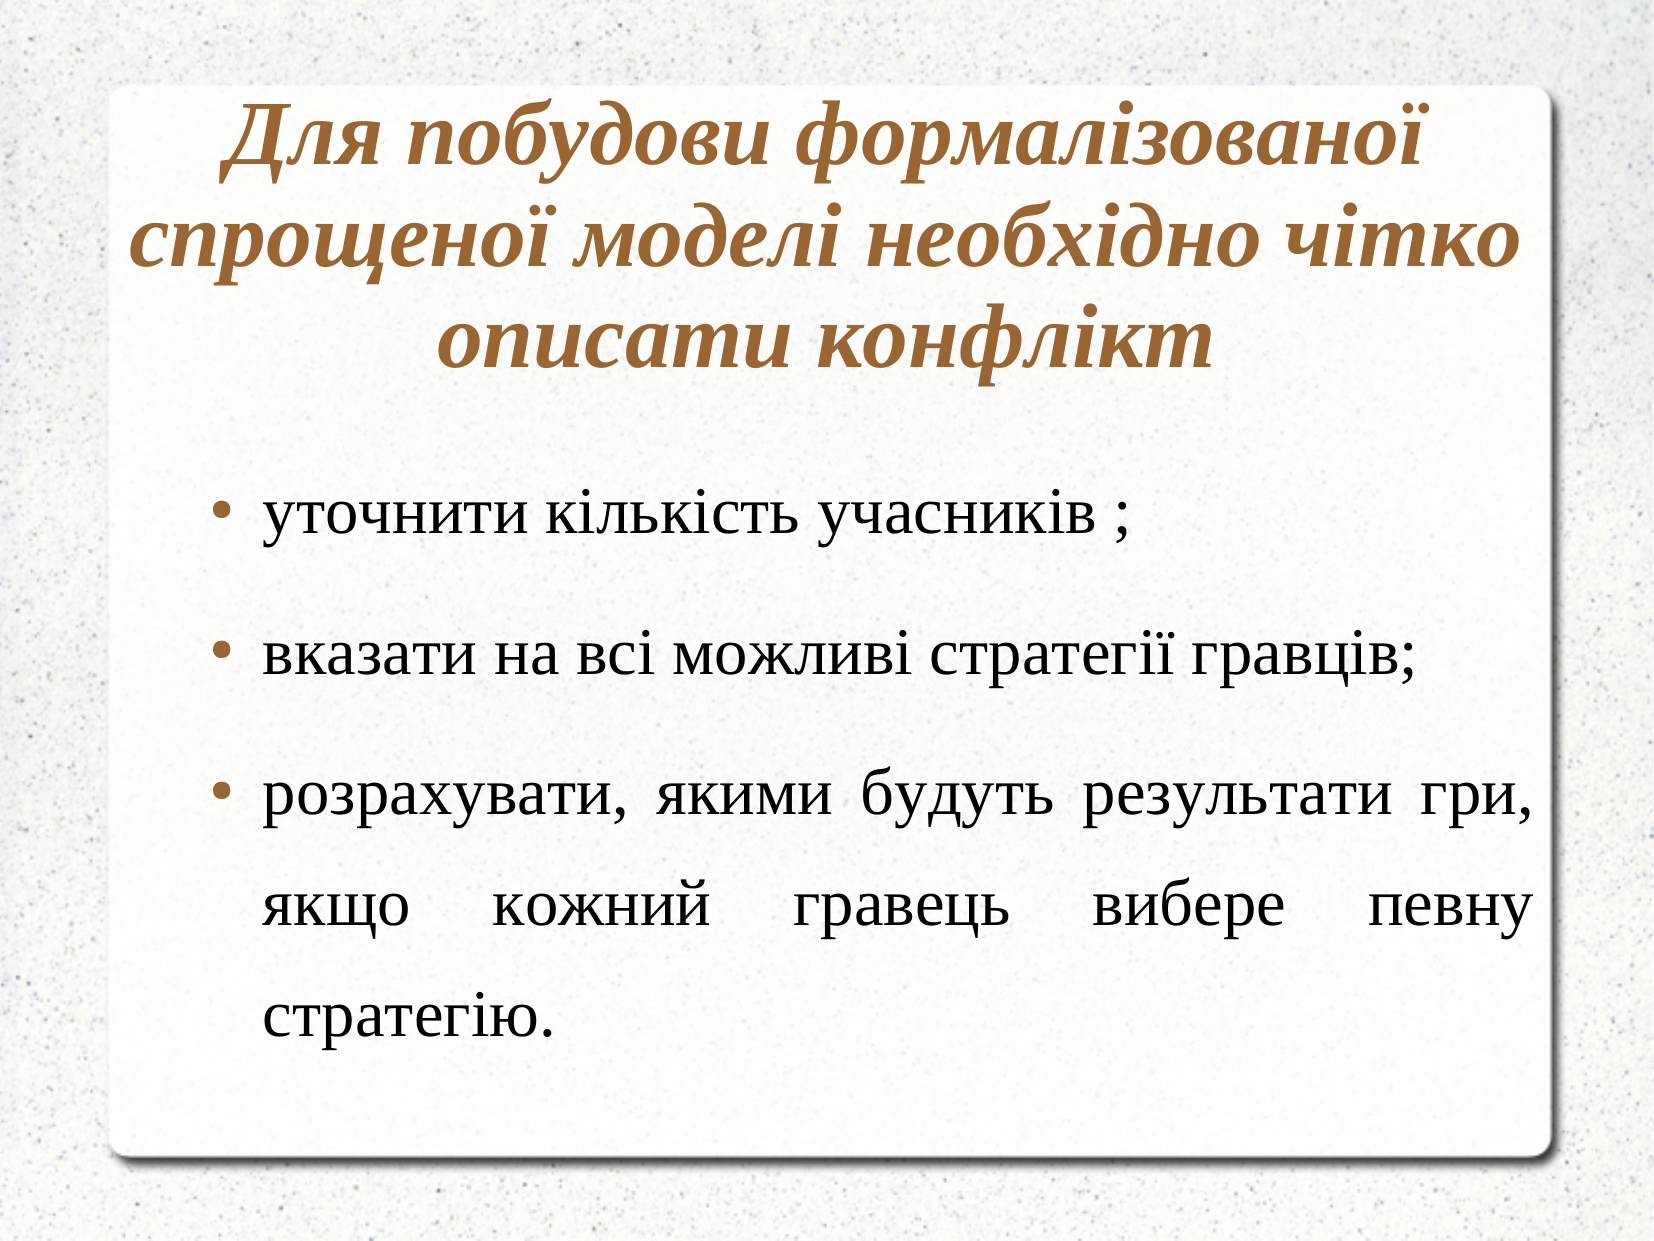

Для побудови формалізованої спрощеної моделі необхідно чітко описати конфлікт
# уточнити кількість учасників ;
вказати на всі можливі стратегії гравців;
розрахувати, якими будуть результати гри, якщо кожний гравець вибере певну стратегію.